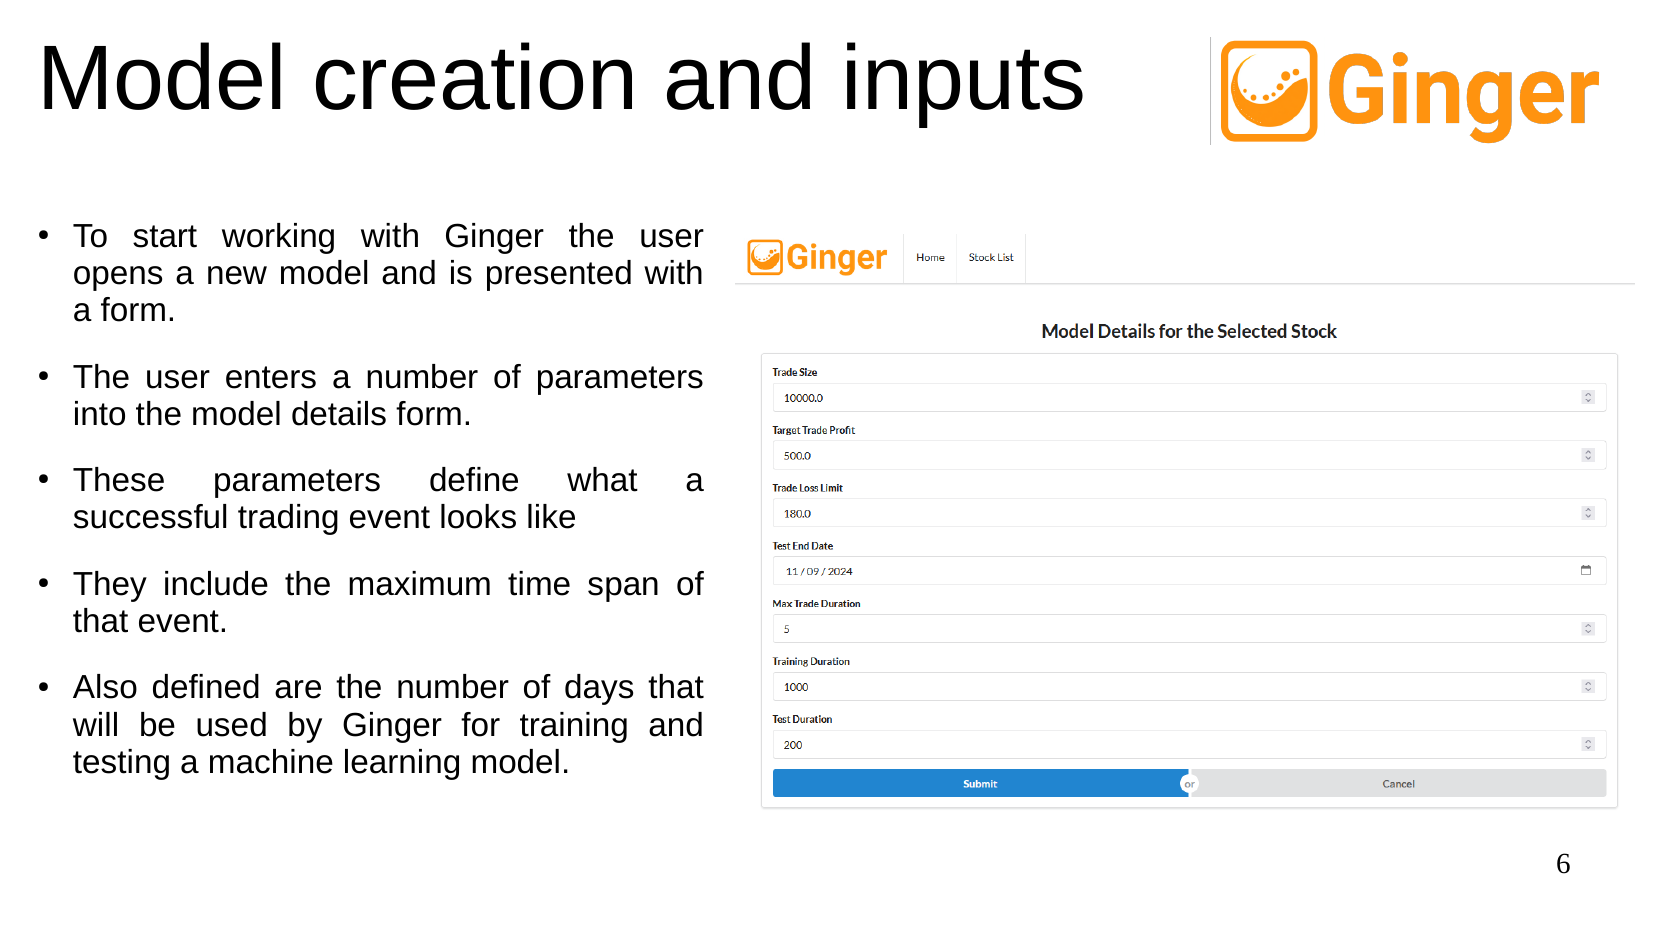

# Model creation and inputs
To start working with Ginger the user opens a new model and is presented with a form.
The user enters a number of parameters into the model details form.
These parameters define what a successful trading event looks like
They include the maximum time span of that event.
Also defined are the number of days that will be used by Ginger for training and testing a machine learning model.
6